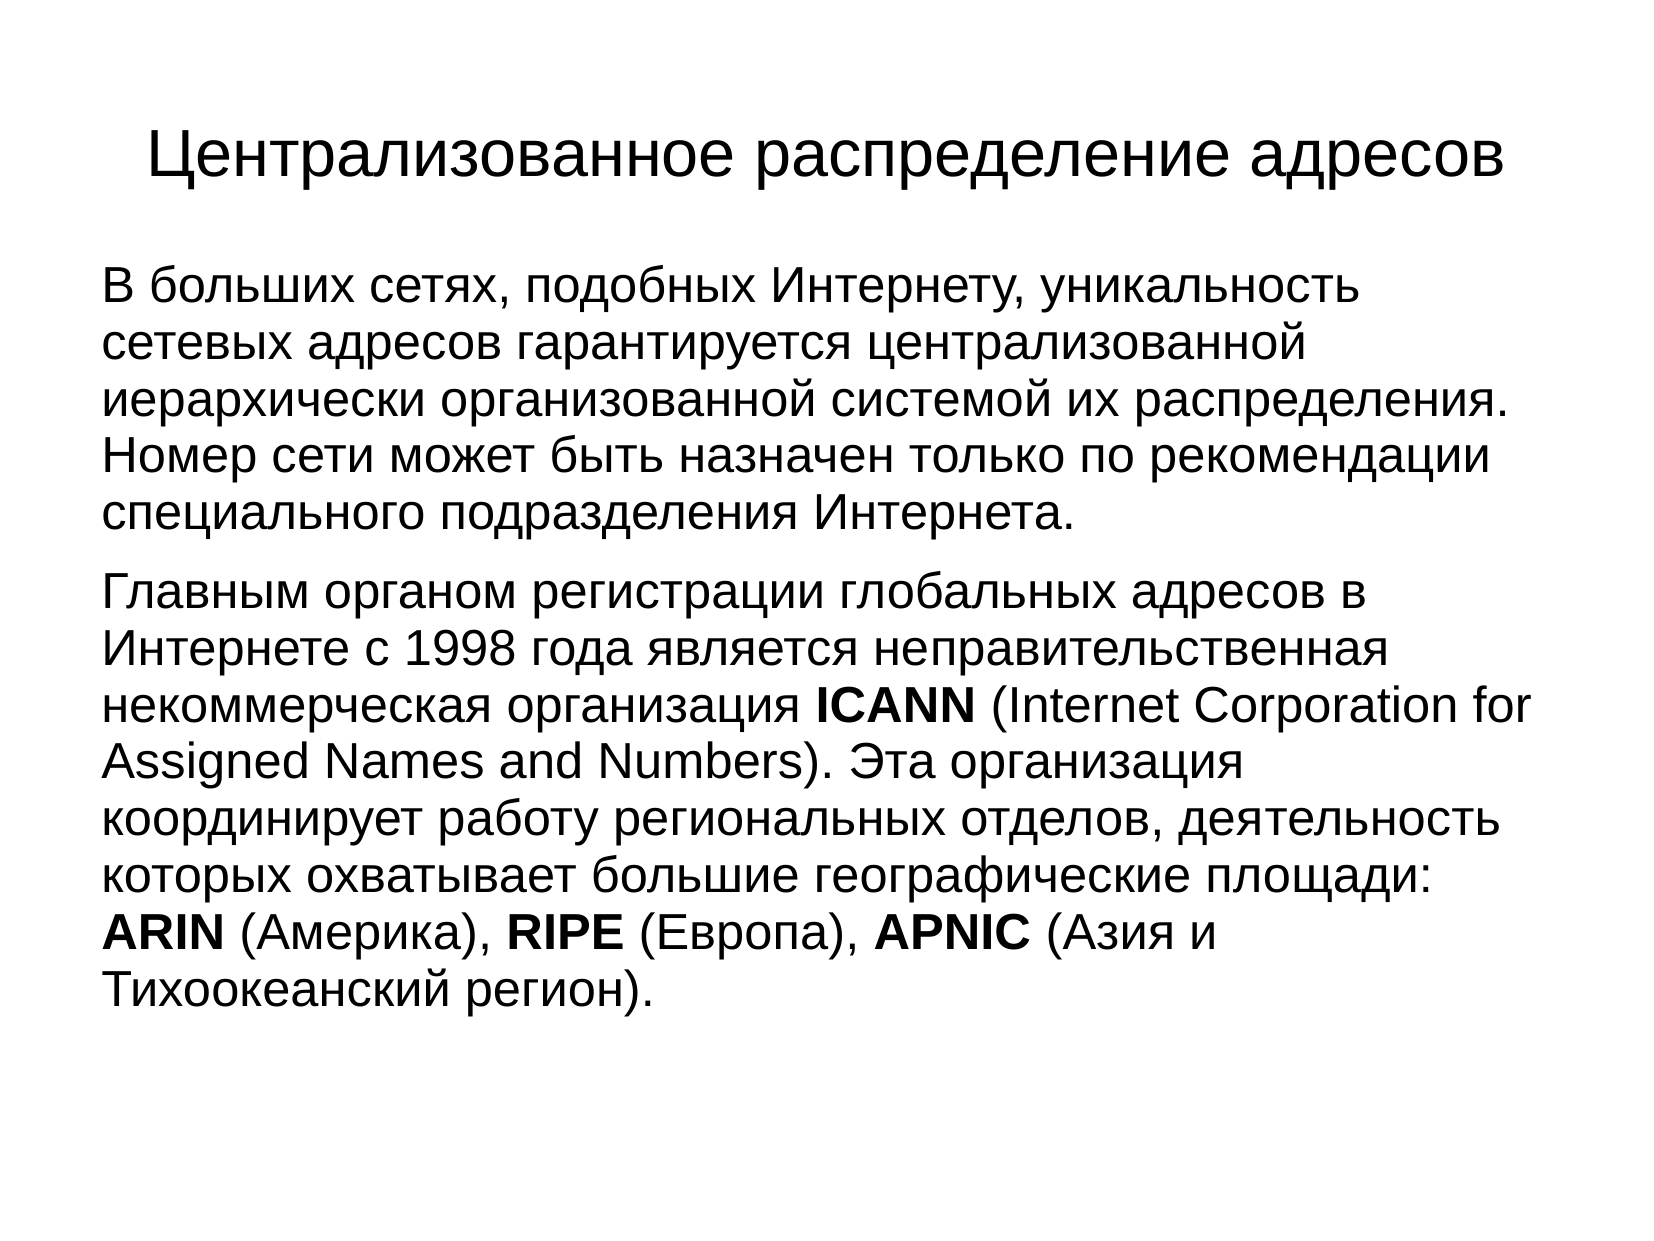

# Централизованное распределение адресов
В больших сетях, подобных Интернету, уникальность сетевых адресов гарантируется централизованной иерархически организованной системой их распределения. Номер сети может быть назначен только по рекомендации специального подразделения Интернета.
Главным органом регистрации глобальных адресов в Интернете с 1998 года является не­правительственная некоммерческая организация ICANN (Internet Corporation for Assigned Names and Numbers). Эта организация координирует работу региональных отделов, дея­тельность которых охватывает большие географические площади: ARIN (Америка), RIPE (Европа), APNIC (Азия и Тихоокеанский регион).